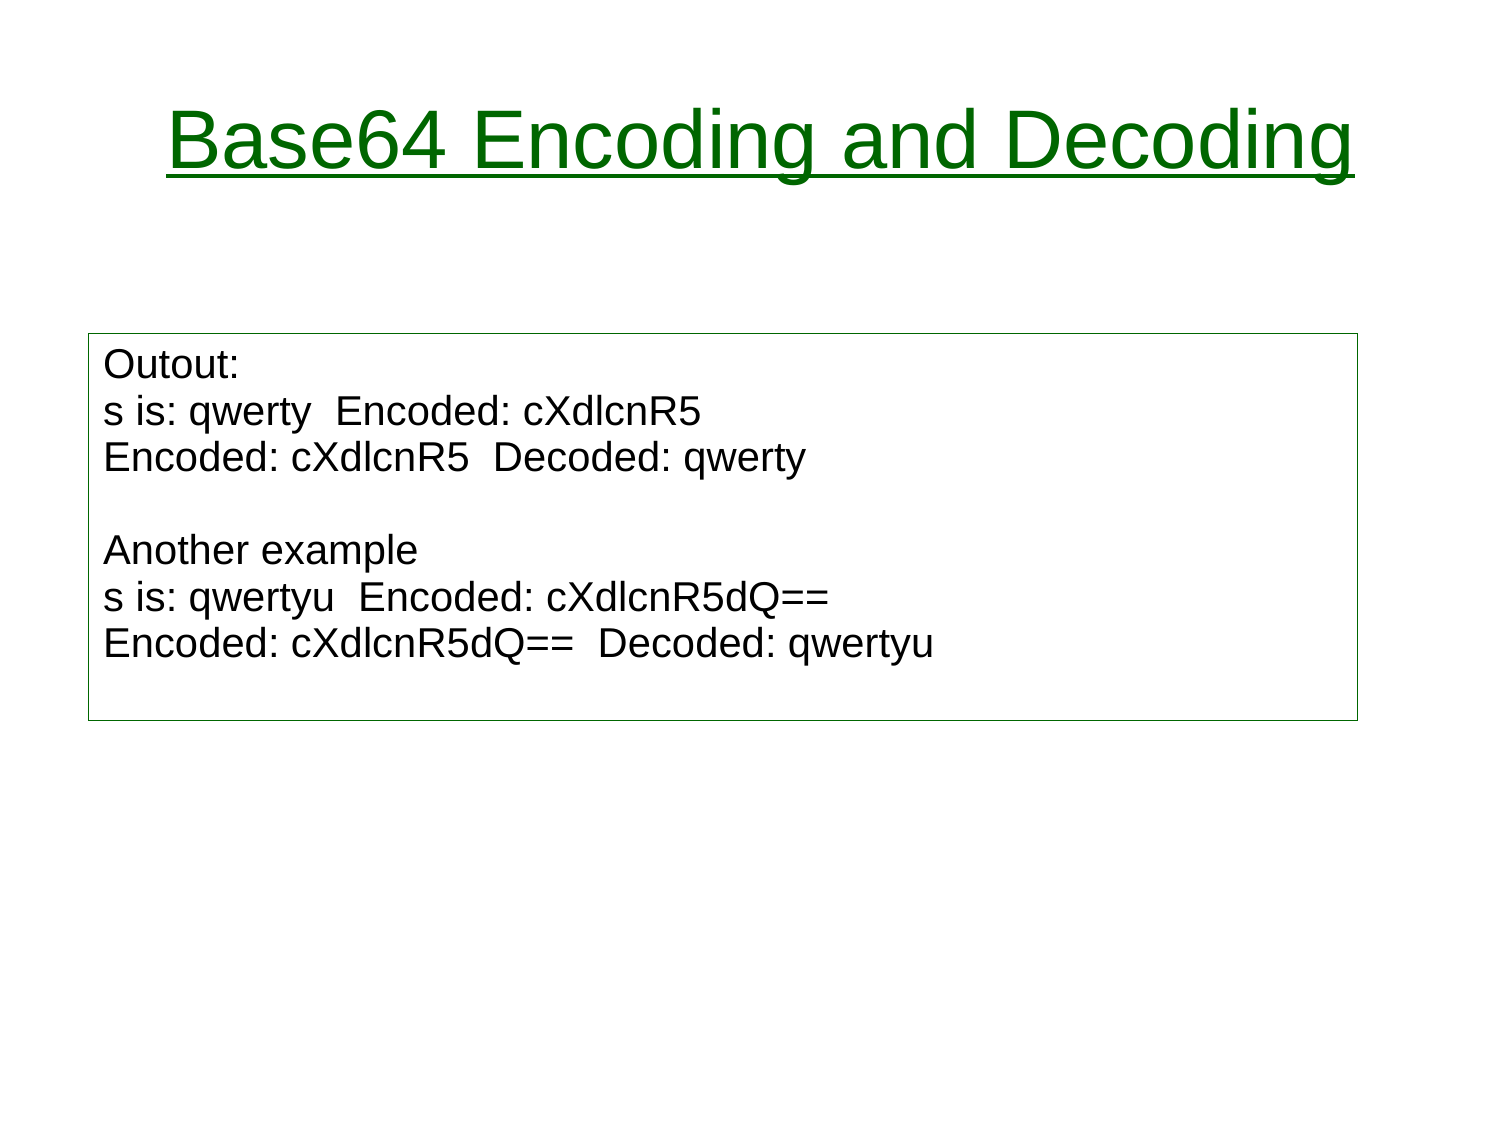

# Base64 Encoding and Decoding
Outout:
s is: qwerty Encoded: cXdlcnR5
Encoded: cXdlcnR5 Decoded: qwerty
Another example
s is: qwertyu Encoded: cXdlcnR5dQ==
Encoded: cXdlcnR5dQ== Decoded: qwertyu